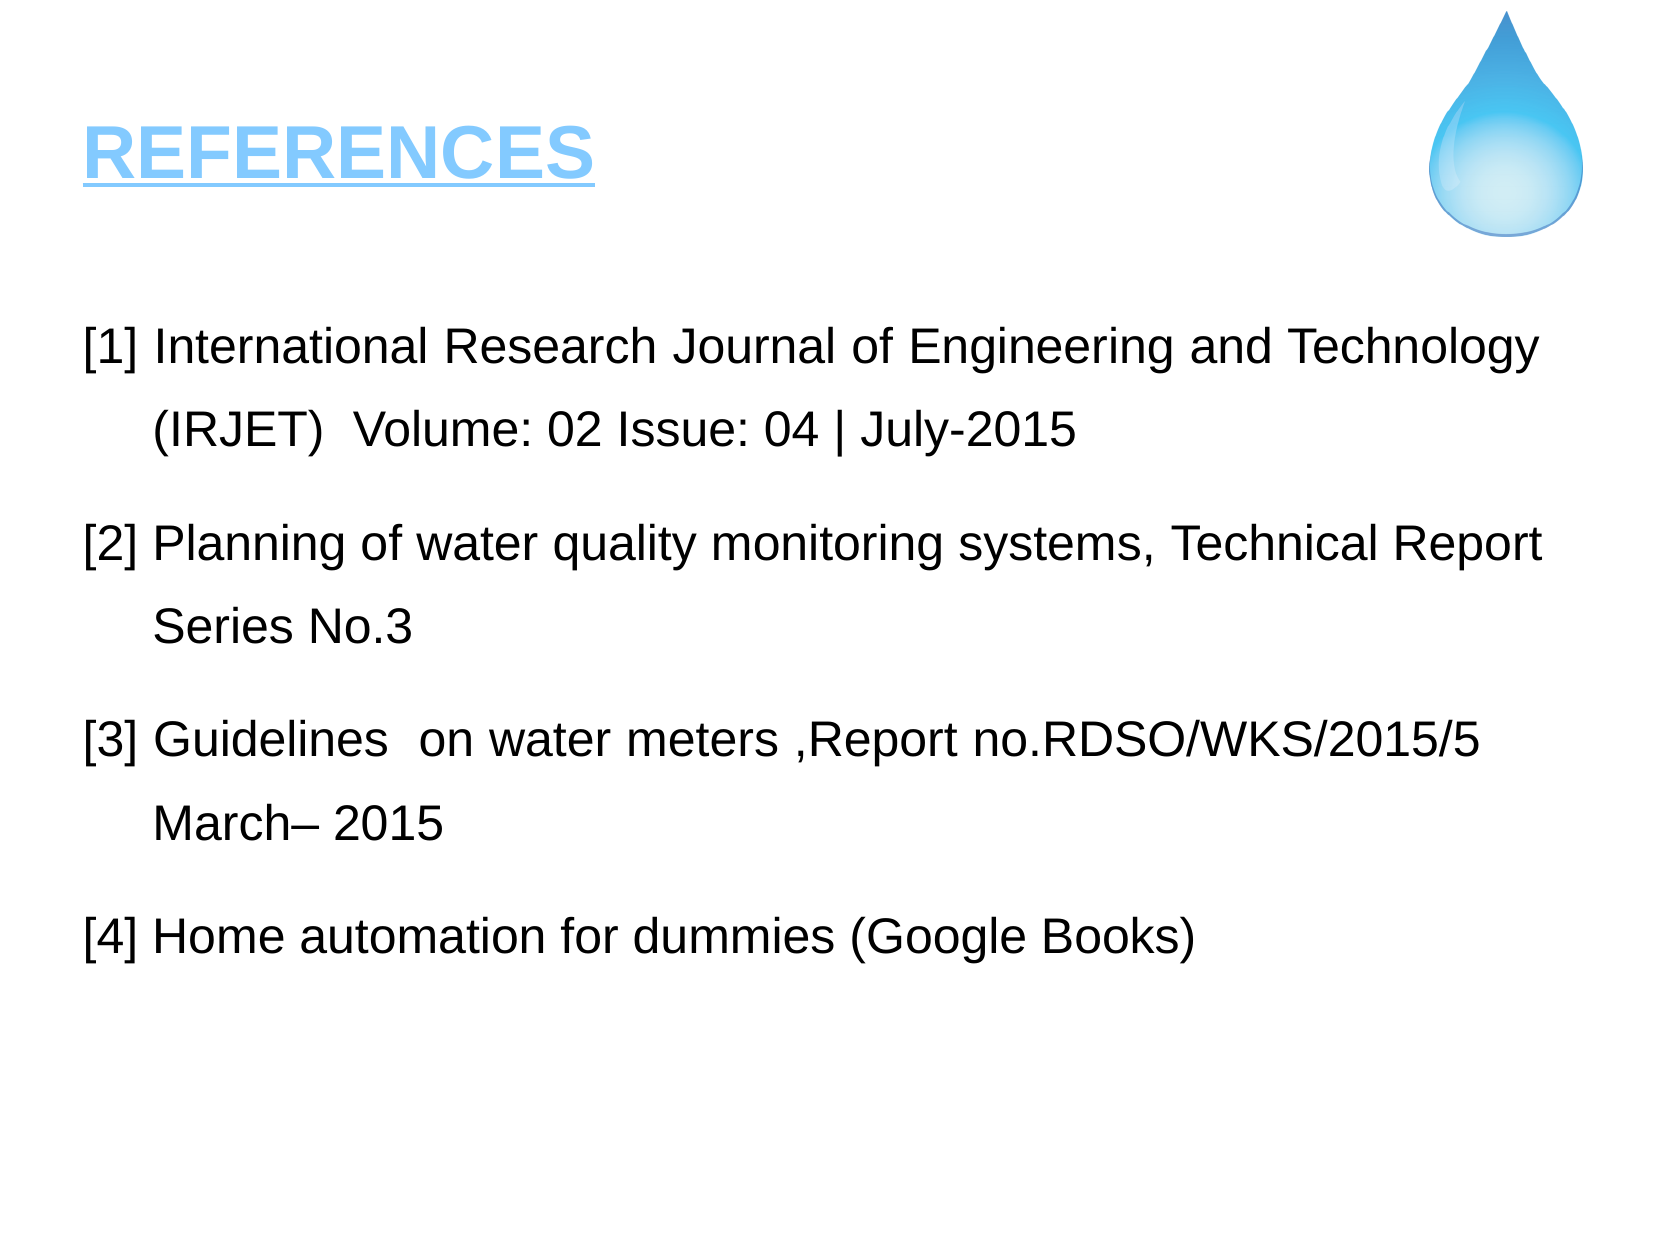

# REFERENCES
[1] International Research Journal of Engineering and Technology (IRJET) Volume: 02 Issue: 04 | July-2015
[2] Planning of water quality monitoring systems, Technical Report Series No.3
[3] Guidelines on water meters ,Report no.RDSO/WKS/2015/5 March– 2015
[4] Home automation for dummies (Google Books)